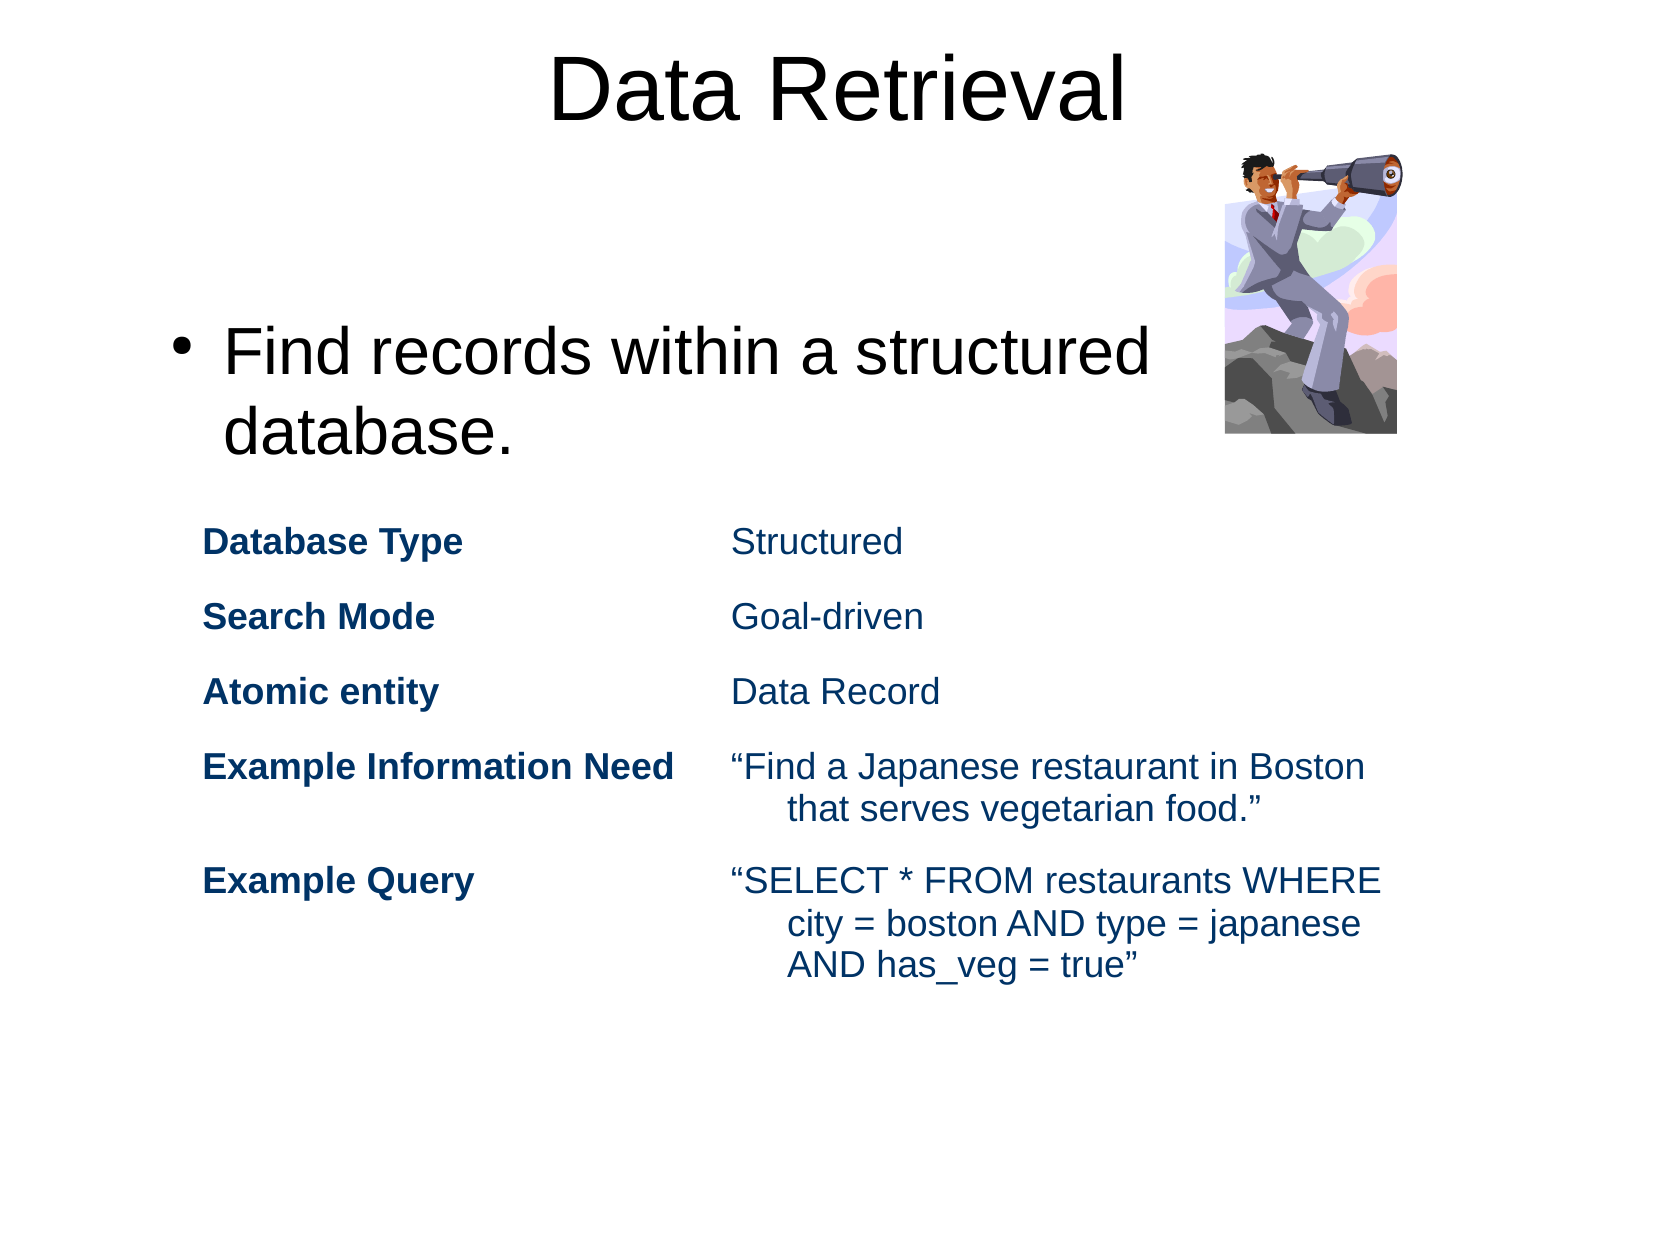

# Data Retrieval
Find records within a structured database.
| Database Type | Structured |
| --- | --- |
| Search Mode | Goal-driven |
| Atomic entity | Data Record |
| Example Information Need | “Find a Japanese restaurant in Boston that serves vegetarian food.” |
| Example Query | “SELECT \* FROM restaurants WHERE city = boston AND type = japanese AND has\_veg = true” |